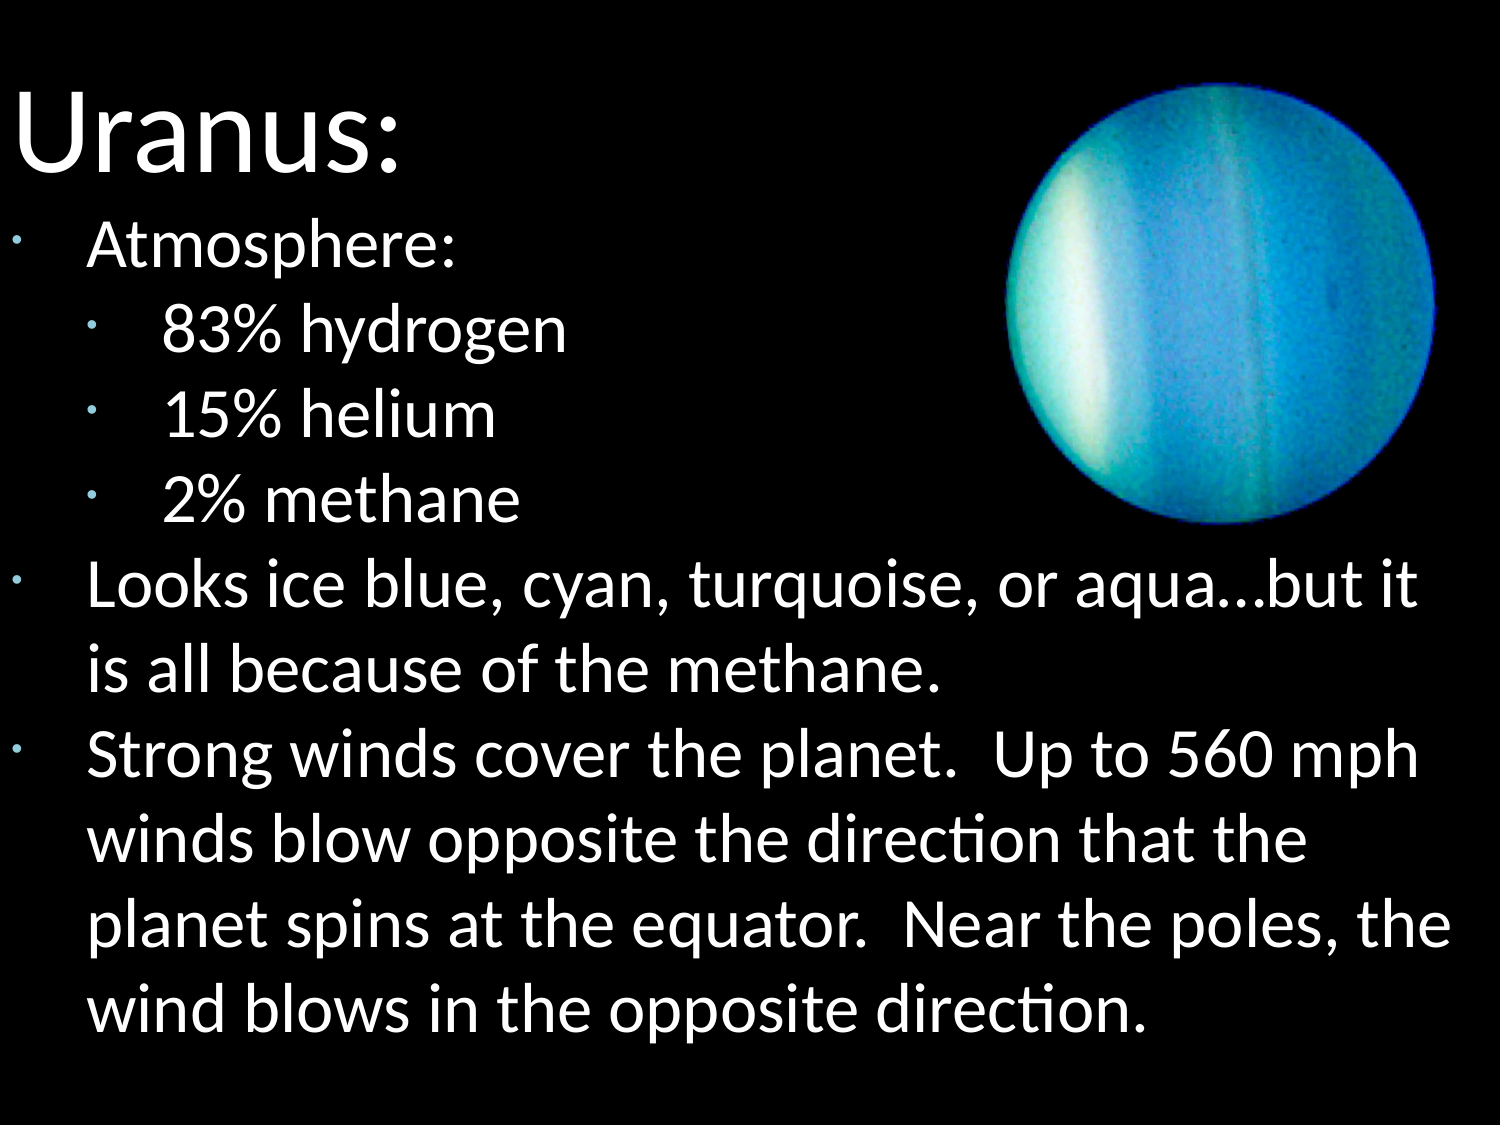

Uranus:
Atmosphere:
83% hydrogen
15% helium
2% methane
Looks ice blue, cyan, turquoise, or aqua…but it is all because of the methane.
Strong winds cover the planet. Up to 560 mph winds blow opposite the direction that the planet spins at the equator. Near the poles, the wind blows in the opposite direction.